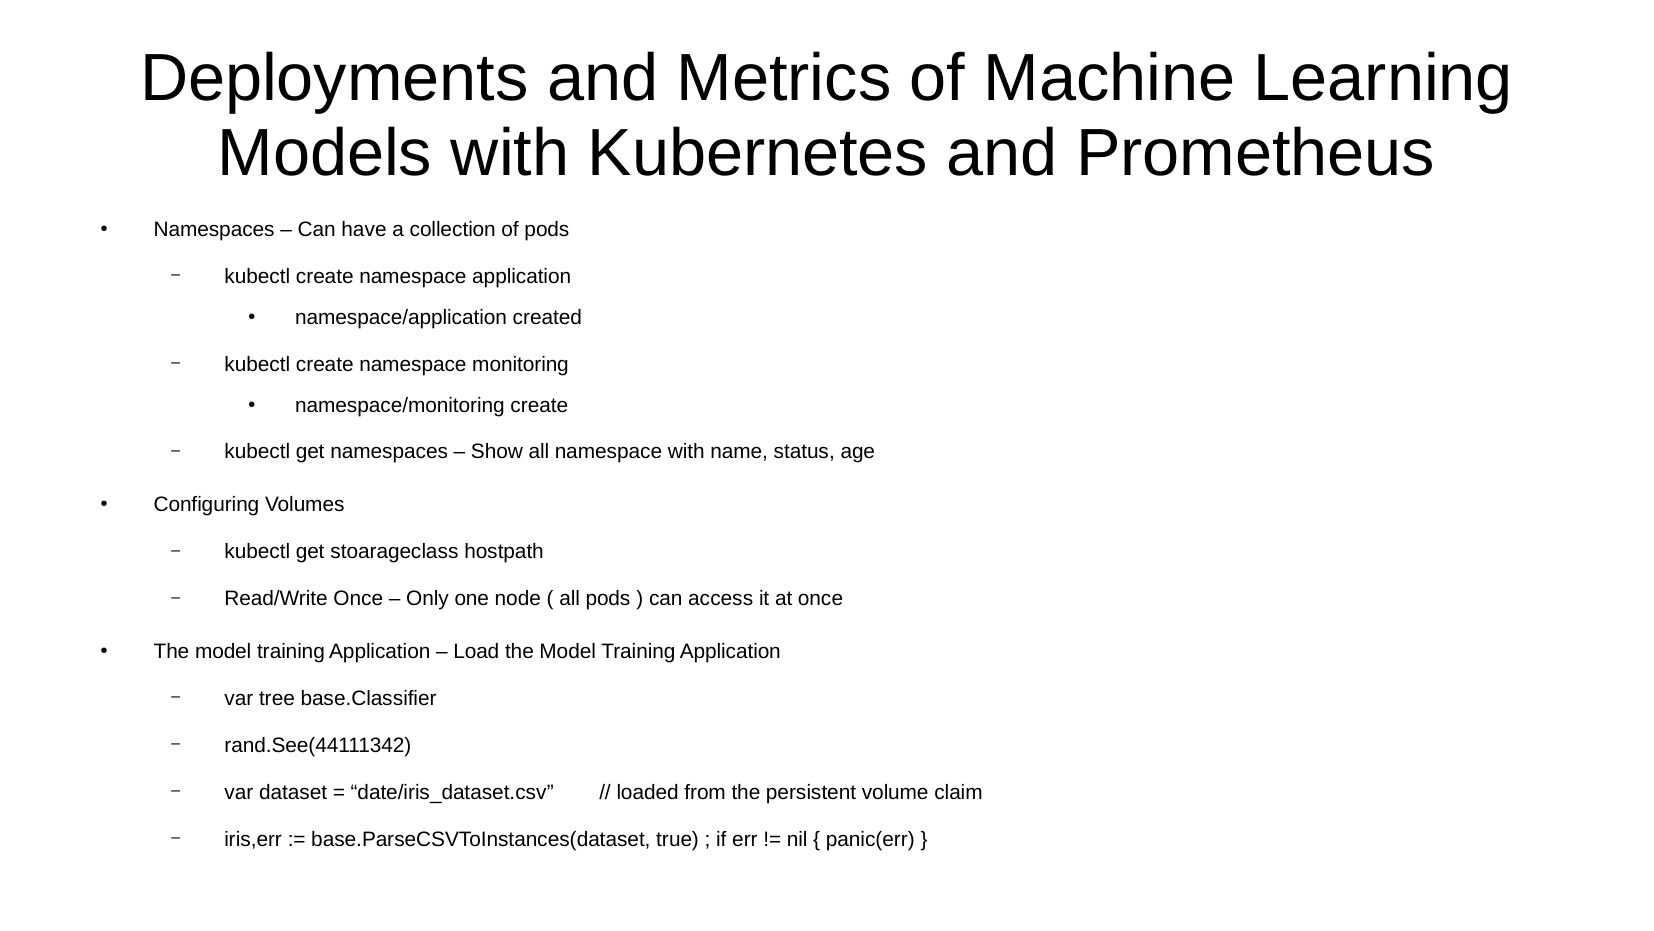

# Deployments and Metrics of Machine Learning Models with Kubernetes and Prometheus
Namespaces – Can have a collection of pods
kubectl create namespace application
namespace/application created
kubectl create namespace monitoring
namespace/monitoring create
kubectl get namespaces – Show all namespace with name, status, age
Configuring Volumes
kubectl get stoarageclass hostpath
Read/Write Once – Only one node ( all pods ) can access it at once
The model training Application – Load the Model Training Application
var tree base.Classifier
rand.See(44111342)
var dataset = “date/iris_dataset.csv”	// loaded from the persistent volume claim
iris,err := base.ParseCSVToInstances(dataset, true) ; if err != nil { panic(err) }